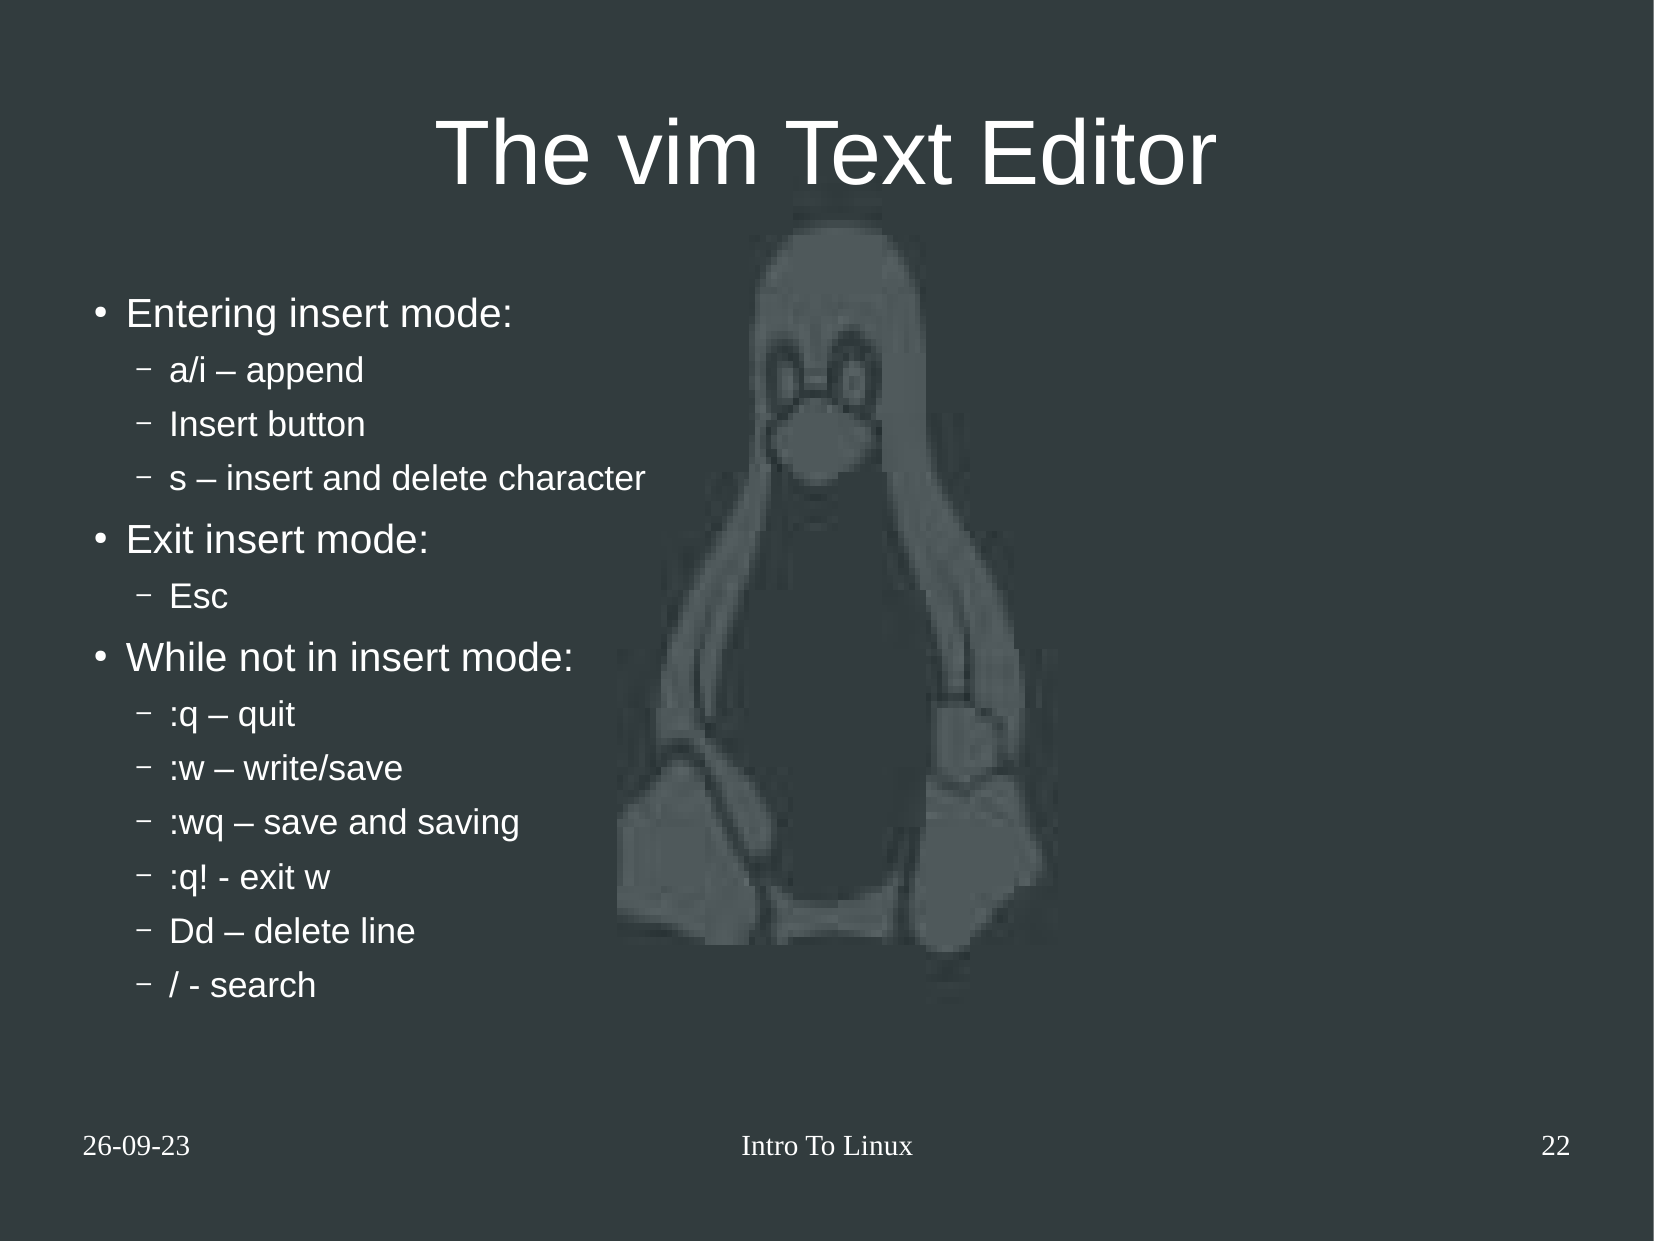

# The vim Text Editor
Entering insert mode:
a/i – append
Insert button
s – insert and delete character
Exit insert mode:
Esc
While not in insert mode:
:q – quit
:w – write/save
:wq – save and saving
:q! - exit w
Dd – delete line
/ - search
Intro To Linux
22